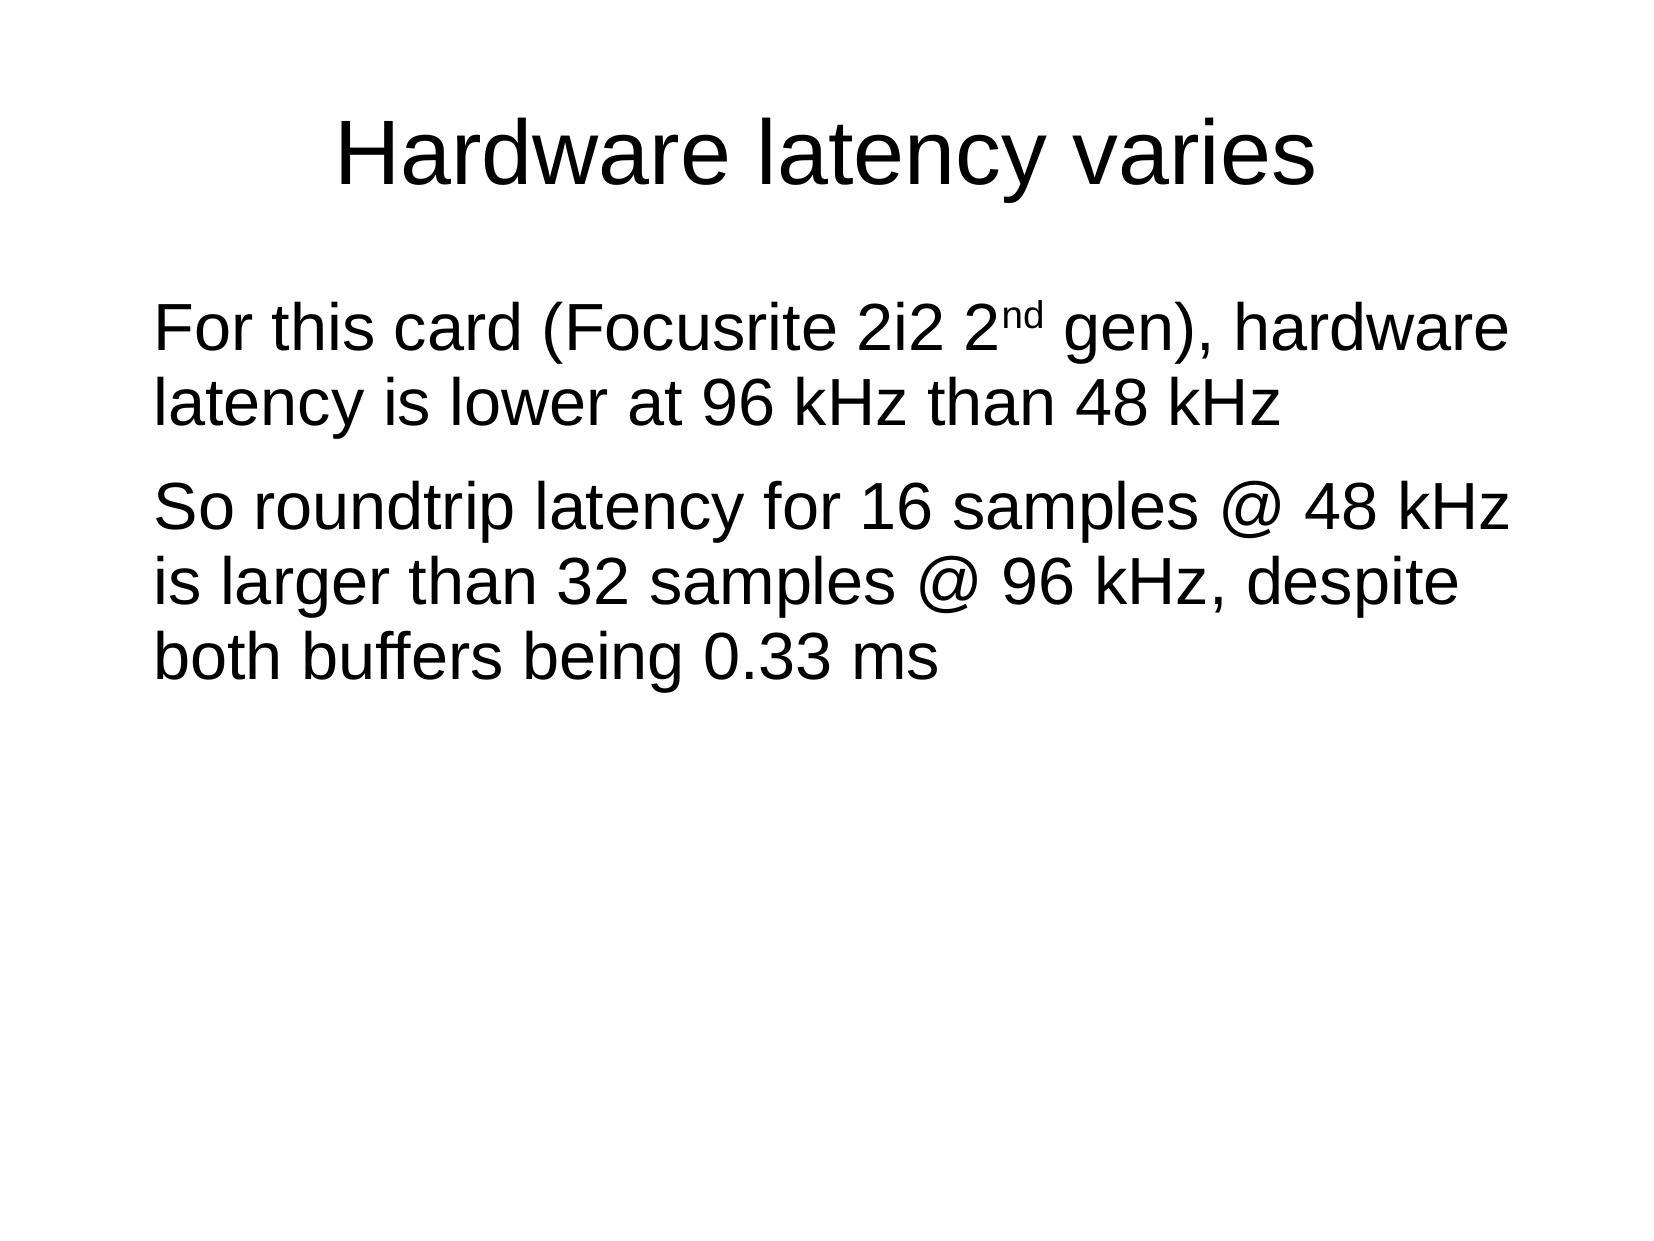

# Hardware latency varies
For this card (Focusrite 2i2 2nd gen), hardware latency is lower at 96 kHz than 48 kHz
So roundtrip latency for 16 samples @ 48 kHz is larger than 32 samples @ 96 kHz, despite both buffers being 0.33 ms